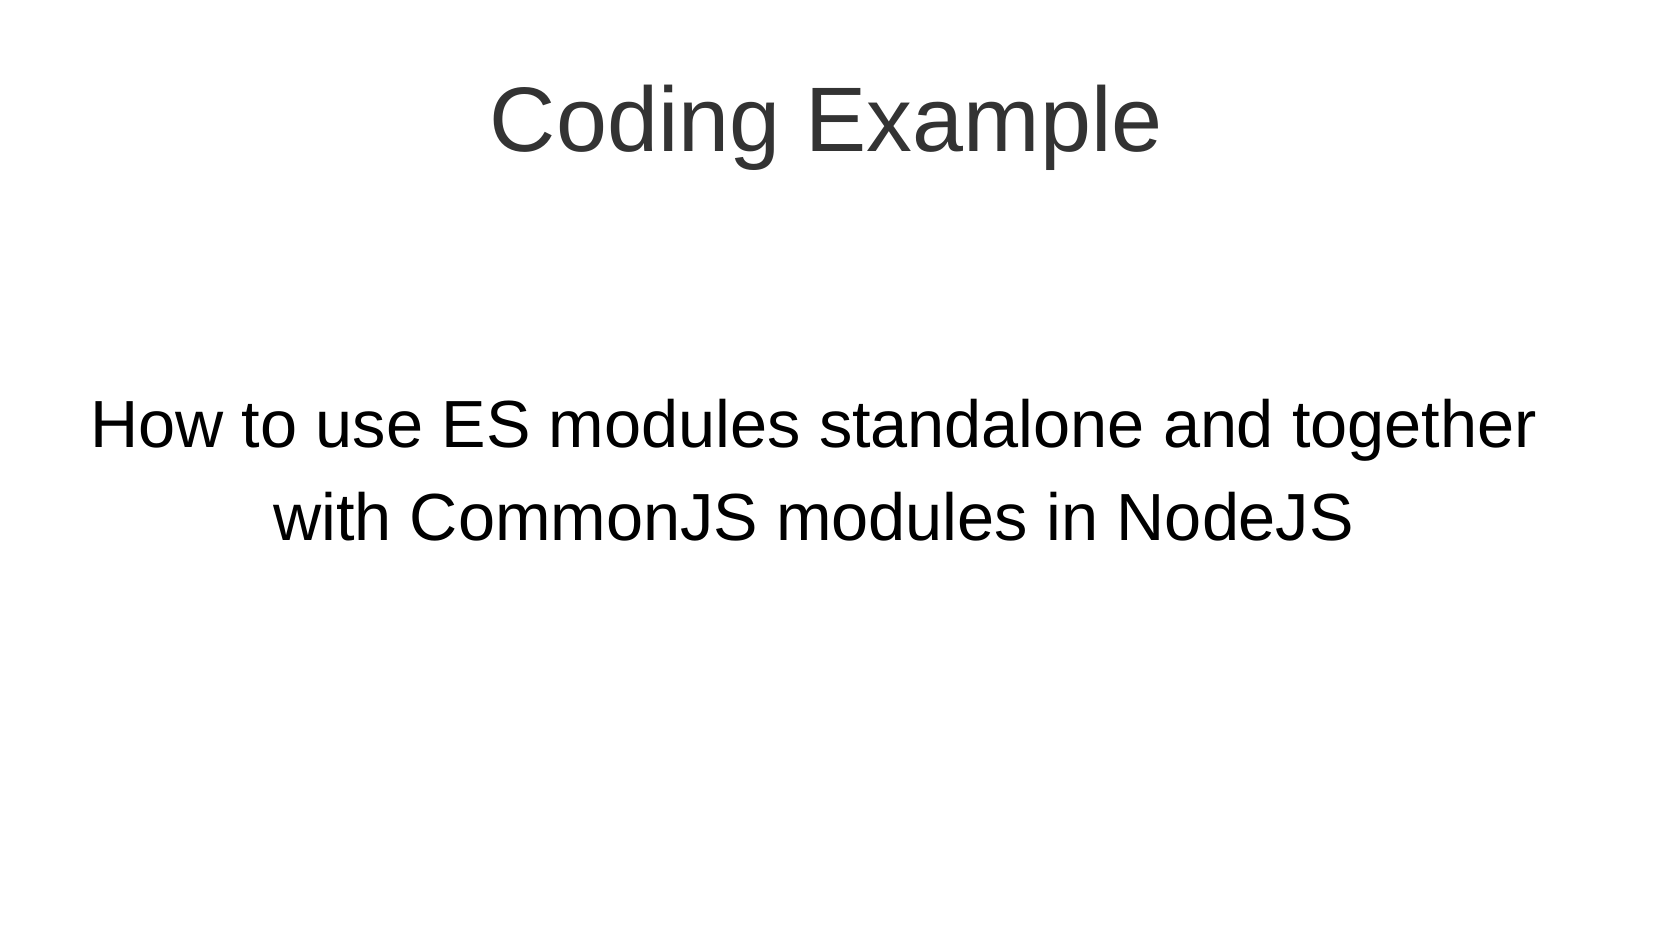

Coding Example
# How to use ES modules standalone and together with CommonJS modules in NodeJS